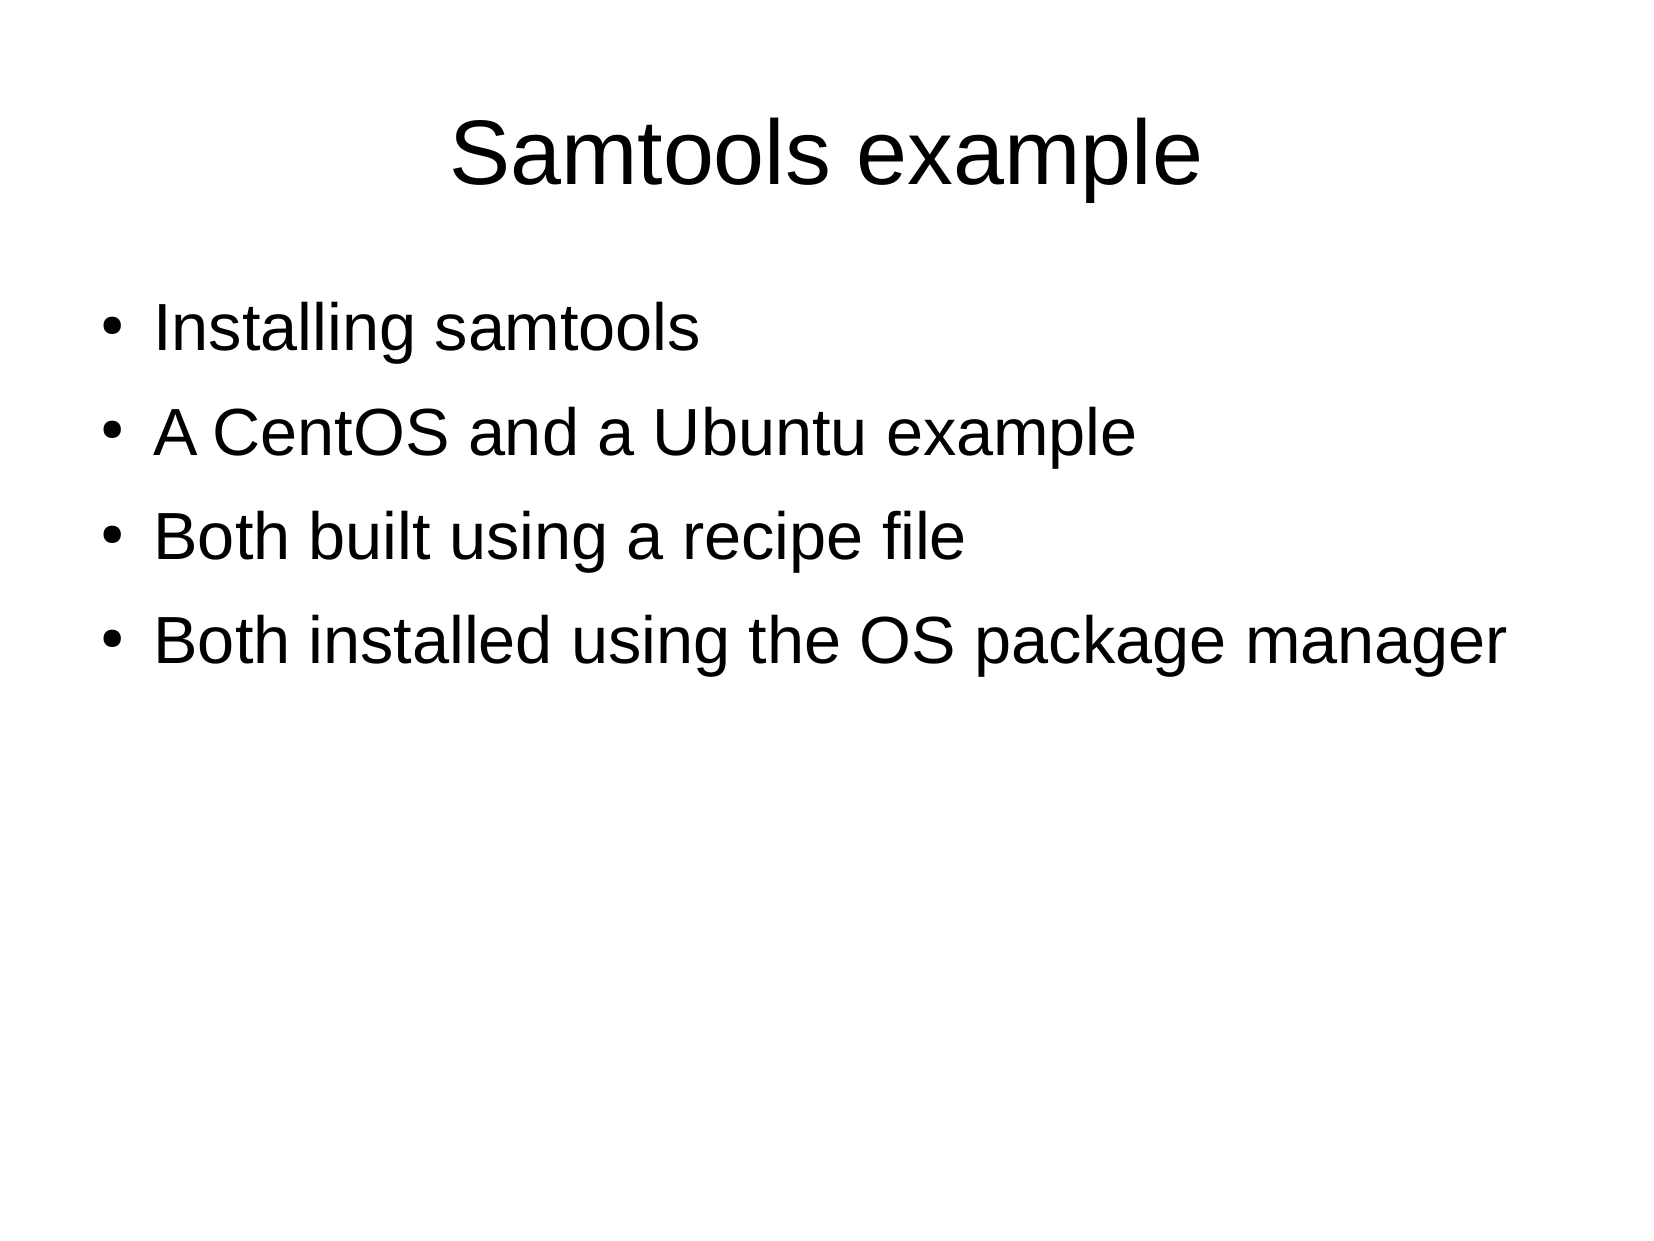

# Samtools example
Installing samtools
A CentOS and a Ubuntu example
Both built using a recipe file
Both installed using the OS package manager